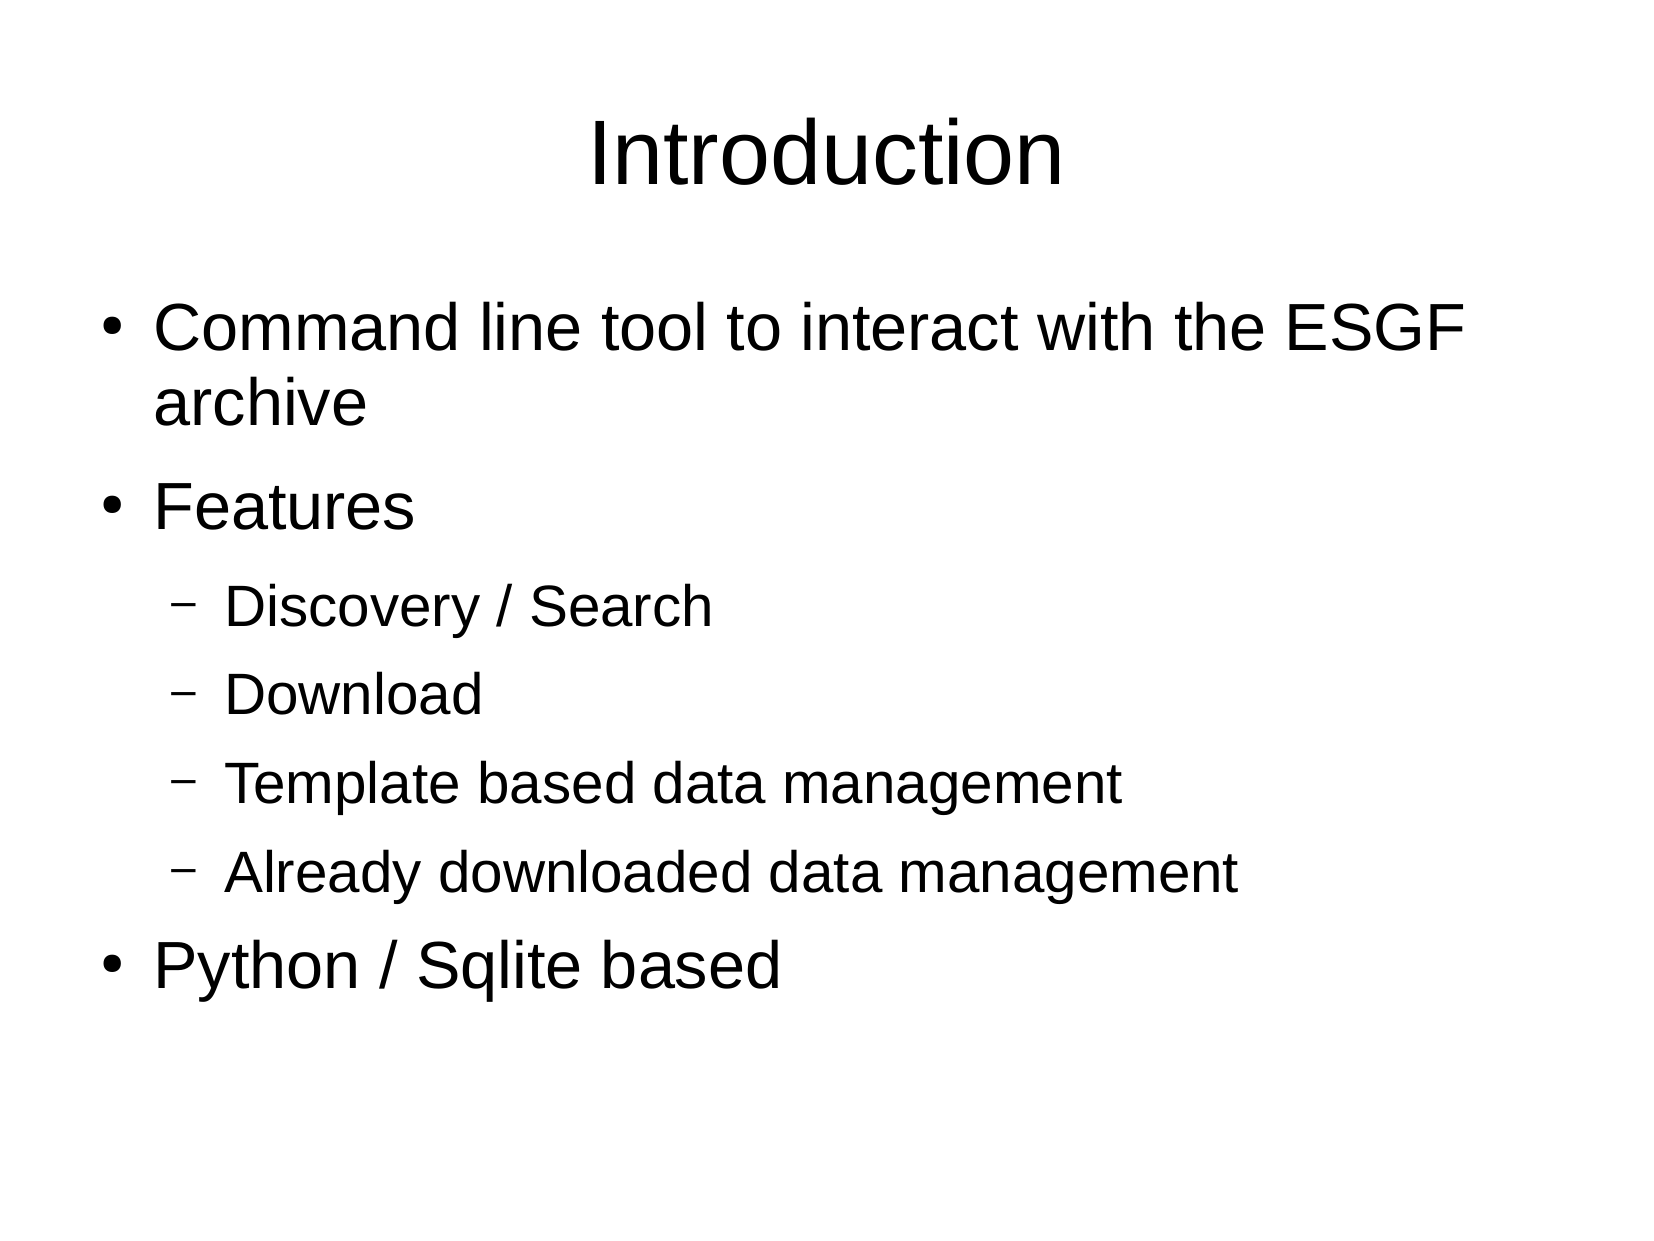

# Introduction
Command line tool to interact with the ESGF archive
Features
Discovery / Search
Download
Template based data management
Already downloaded data management
Python / Sqlite based